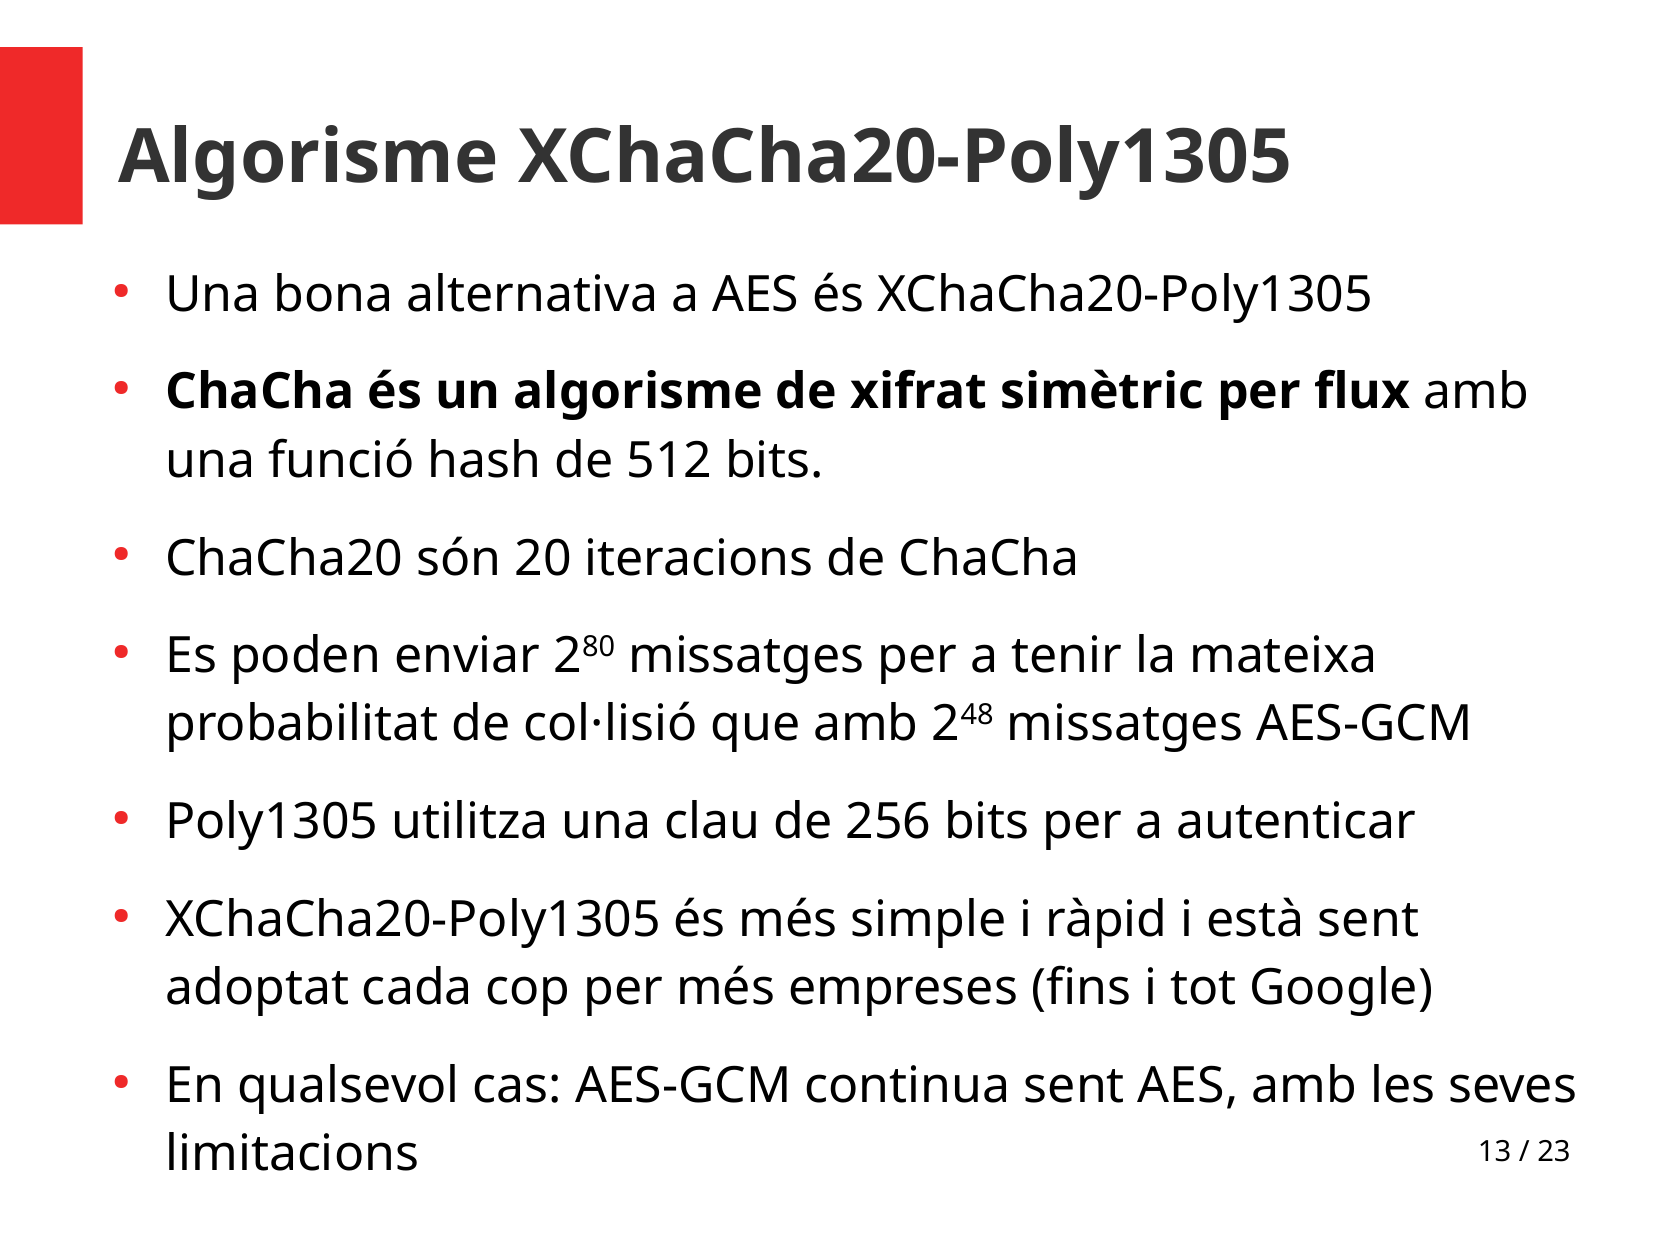

# Algorisme XChaCha20-Poly1305
Una bona alternativa a AES és XChaCha20-Poly1305
ChaCha és un algorisme de xifrat simètric per flux amb una funció hash de 512 bits.
ChaCha20 són 20 iteracions de ChaCha
Es poden enviar 280 missatges per a tenir la mateixa probabilitat de col·lisió que amb 248 missatges AES-GCM
Poly1305 utilitza una clau de 256 bits per a autenticar
XChaCha20-Poly1305 és més simple i ràpid i està sent adoptat cada cop per més empreses (fins i tot Google)
En qualsevol cas: AES-GCM continua sent AES, amb les seves limitacions
13